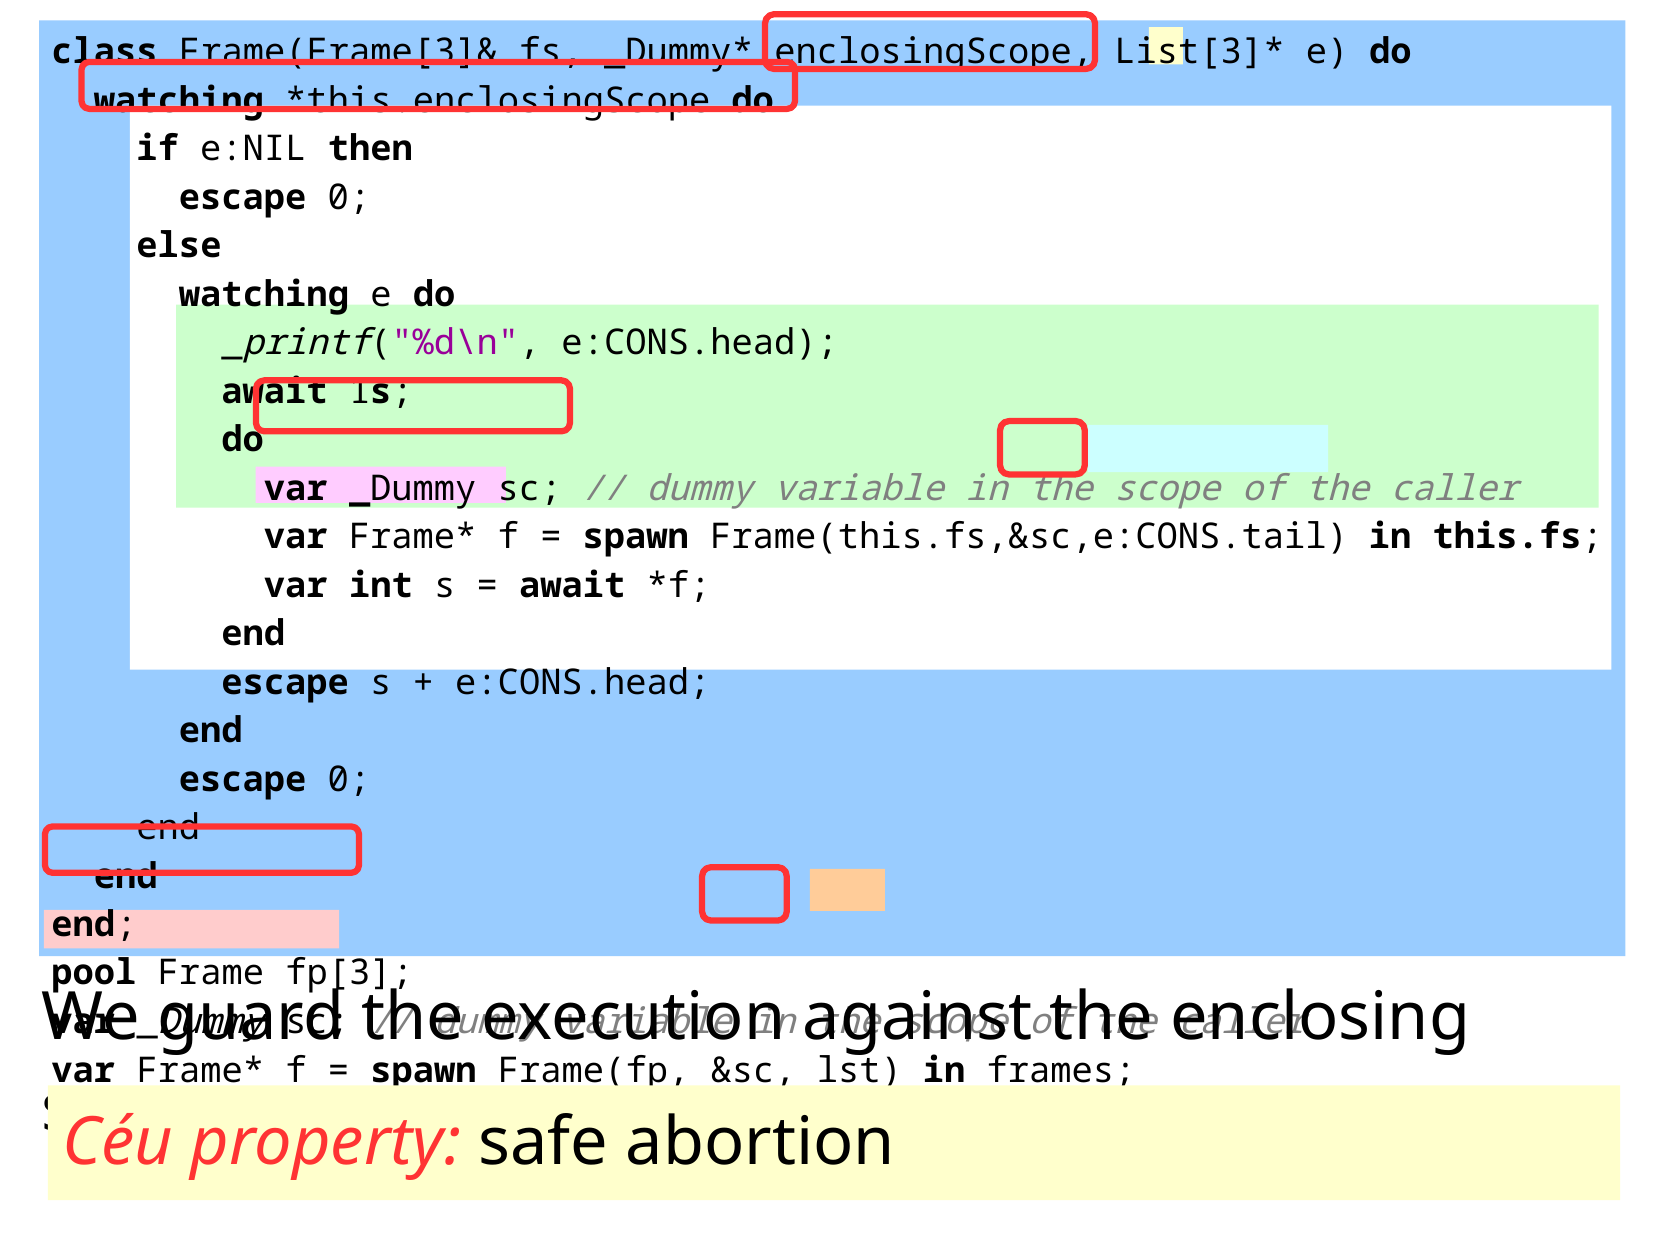

class Frame(Frame[3]& fs, _Dummy* enclosingScope, List[3]* e) do
 watching *this.enclosingScope do
 if e:NIL then
 escape 0;
 else
 watching e do
 _printf("%d\n", e:CONS.head);
 await 1s;
 do
 var _Dummy sc; // dummy variable in the scope of the caller
 var Frame* f = spawn Frame(this.fs,&sc,e:CONS.tail) in this.fs;
 var int s = await *f;
 end
 escape s + e:CONS.head;
 end
 escape 0;
 end
 end
 end;
 pool Frame fp[3];
 var _Dummy sc; // dummy variable in the scope of the caller
 var Frame* f = spawn Frame(fp, &sc, lst) in frames;
 var int sum = await *f;
We guard the execution against the enclosing scope.
Céu property: safe abortion